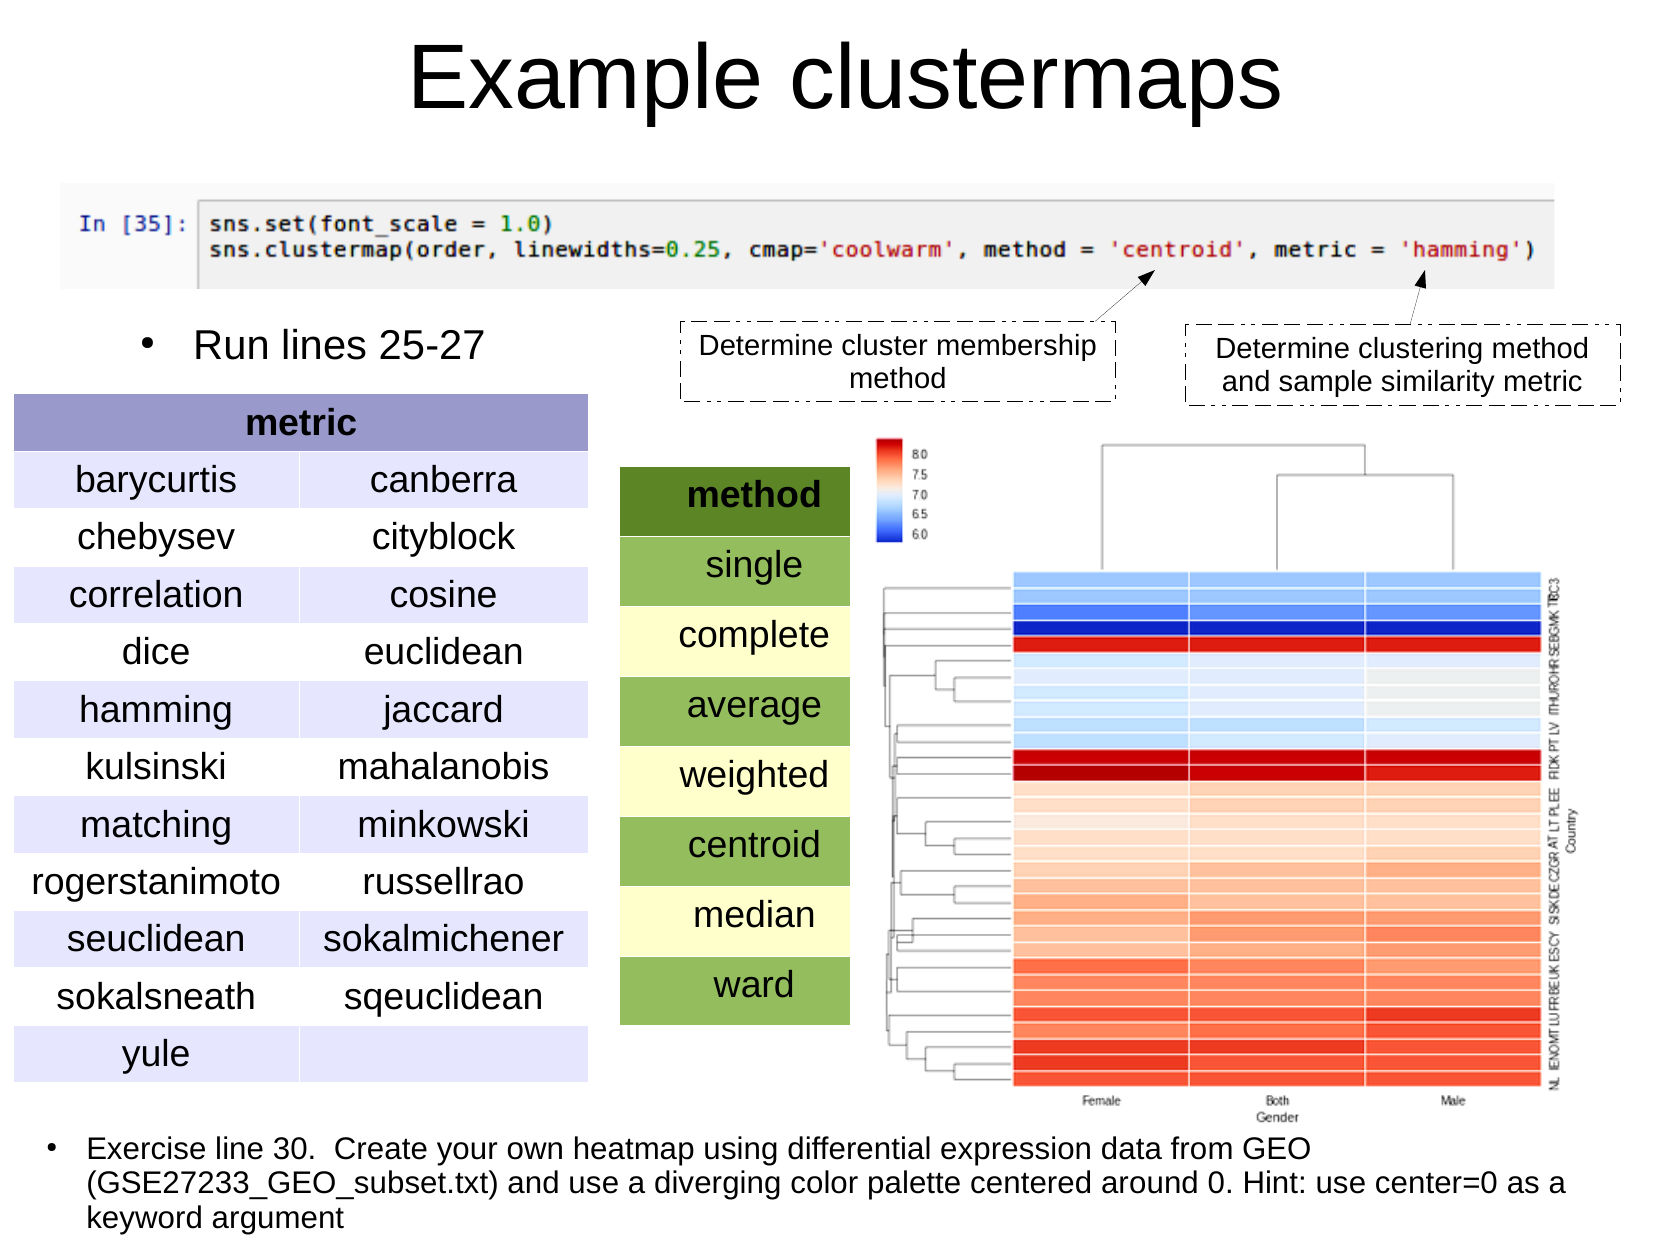

# Example clustermaps
Run lines 25-27
Determine cluster membership method
Determine clustering method and sample similarity metric
| metric | |
| --- | --- |
| barycurtis | canberra |
| chebysev | cityblock |
| correlation | cosine |
| dice | euclidean |
| hamming | jaccard |
| kulsinski | mahalanobis |
| matching | minkowski |
| rogerstanimoto | russellrao |
| seuclidean | sokalmichener |
| sokalsneath | sqeuclidean |
| yule | |
| method |
| --- |
| single |
| complete |
| average |
| weighted |
| centroid |
| median |
| ward |
Exercise line 30. Create your own heatmap using differential expression data from GEO (GSE27233_GEO_subset.txt) and use a diverging color palette centered around 0. Hint: use center=0 as a keyword argument